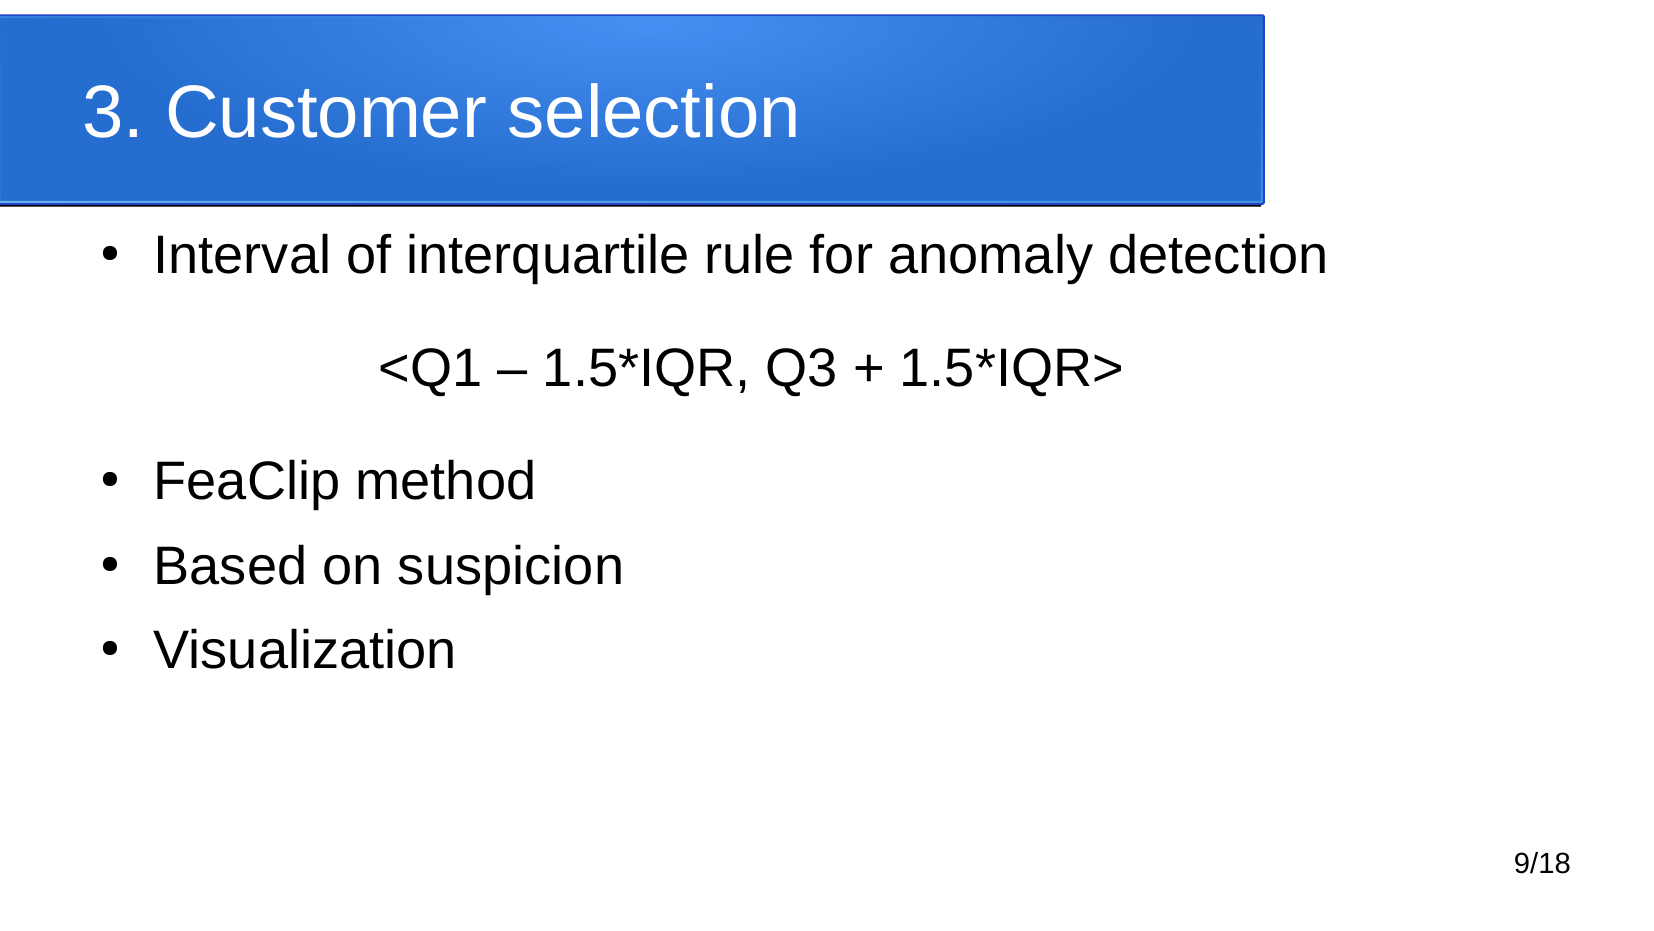

3. Customer selection
# Interval of interquartile rule for anomaly detection
 <Q1 – 1.5*IQR, Q3 + 1.5*IQR>
FeaClip method
Based on suspicion
Visualization
9